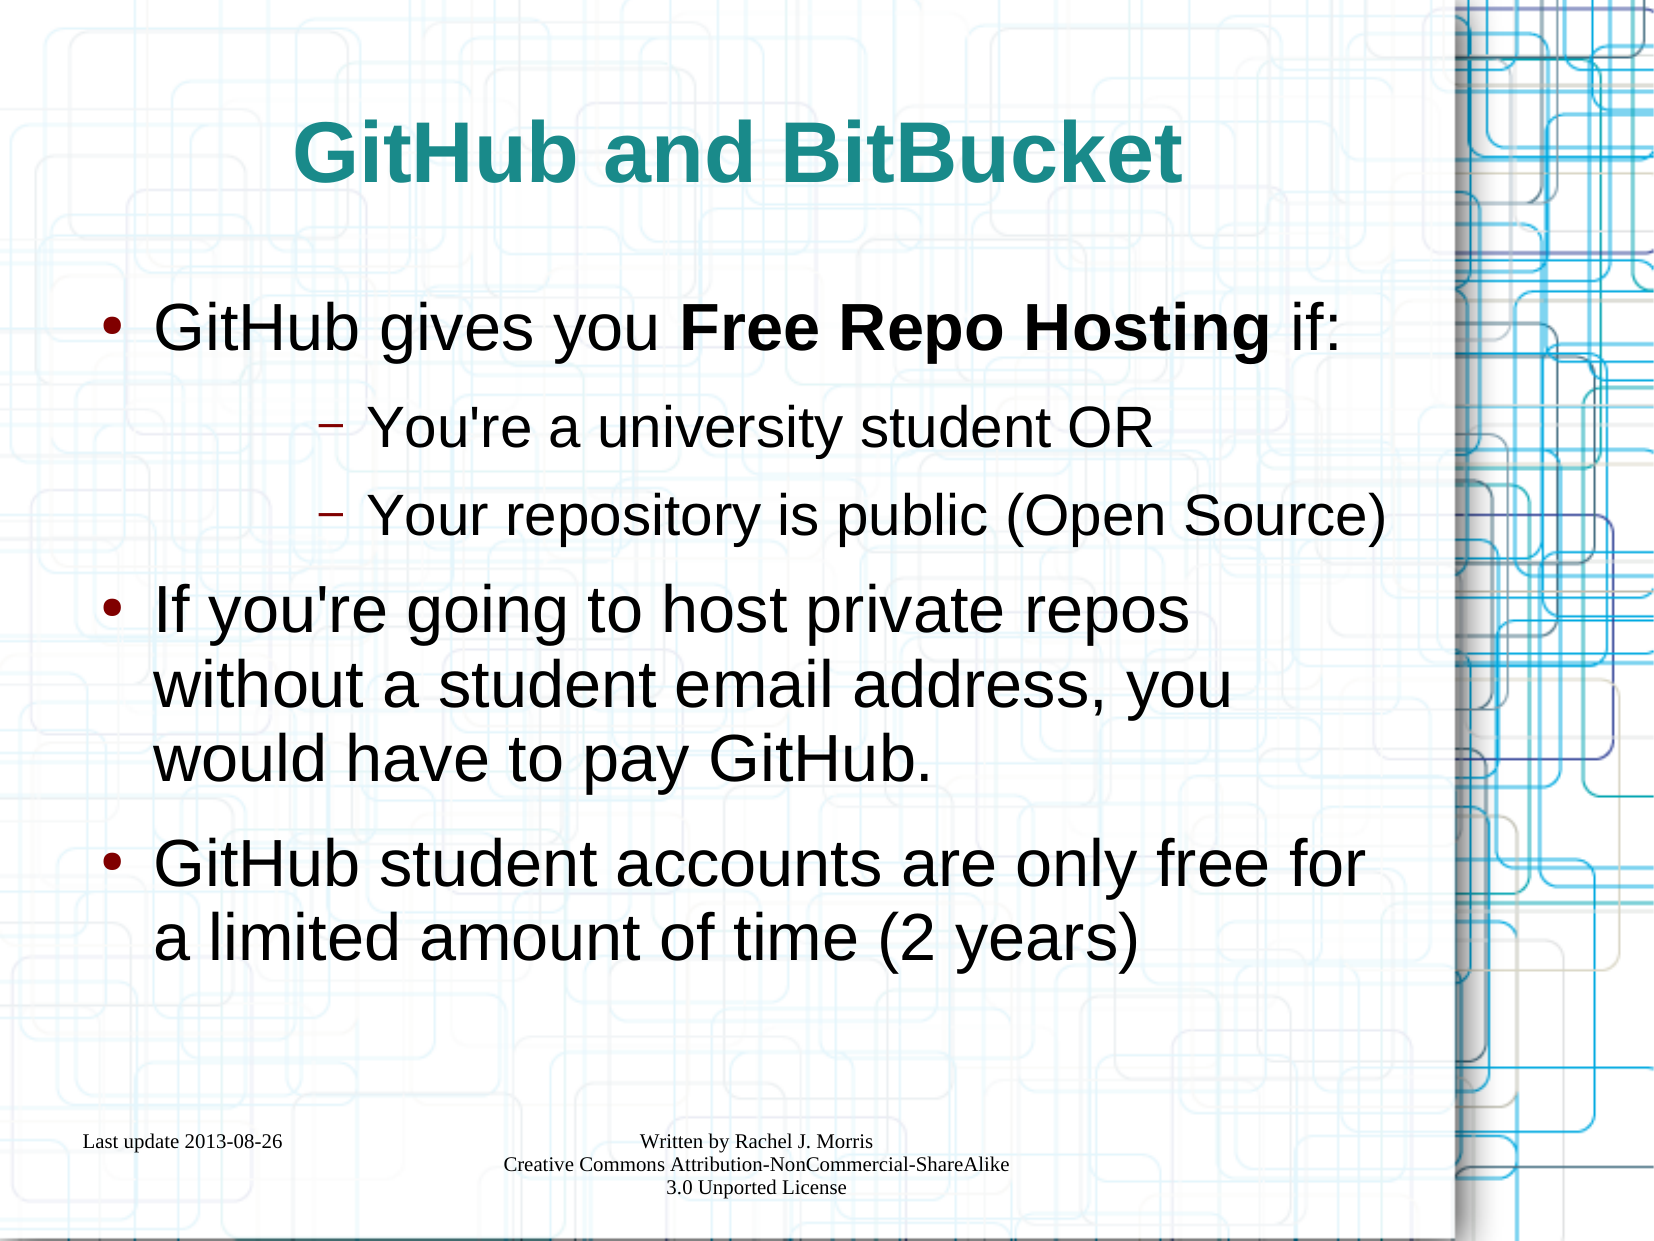

# GitHub and BitBucket
GitHub gives you Free Repo Hosting if:
You're a university student OR
Your repository is public (Open Source)
If you're going to host private repos without a student email address, you would have to pay GitHub.
GitHub student accounts are only free for a limited amount of time (2 years)